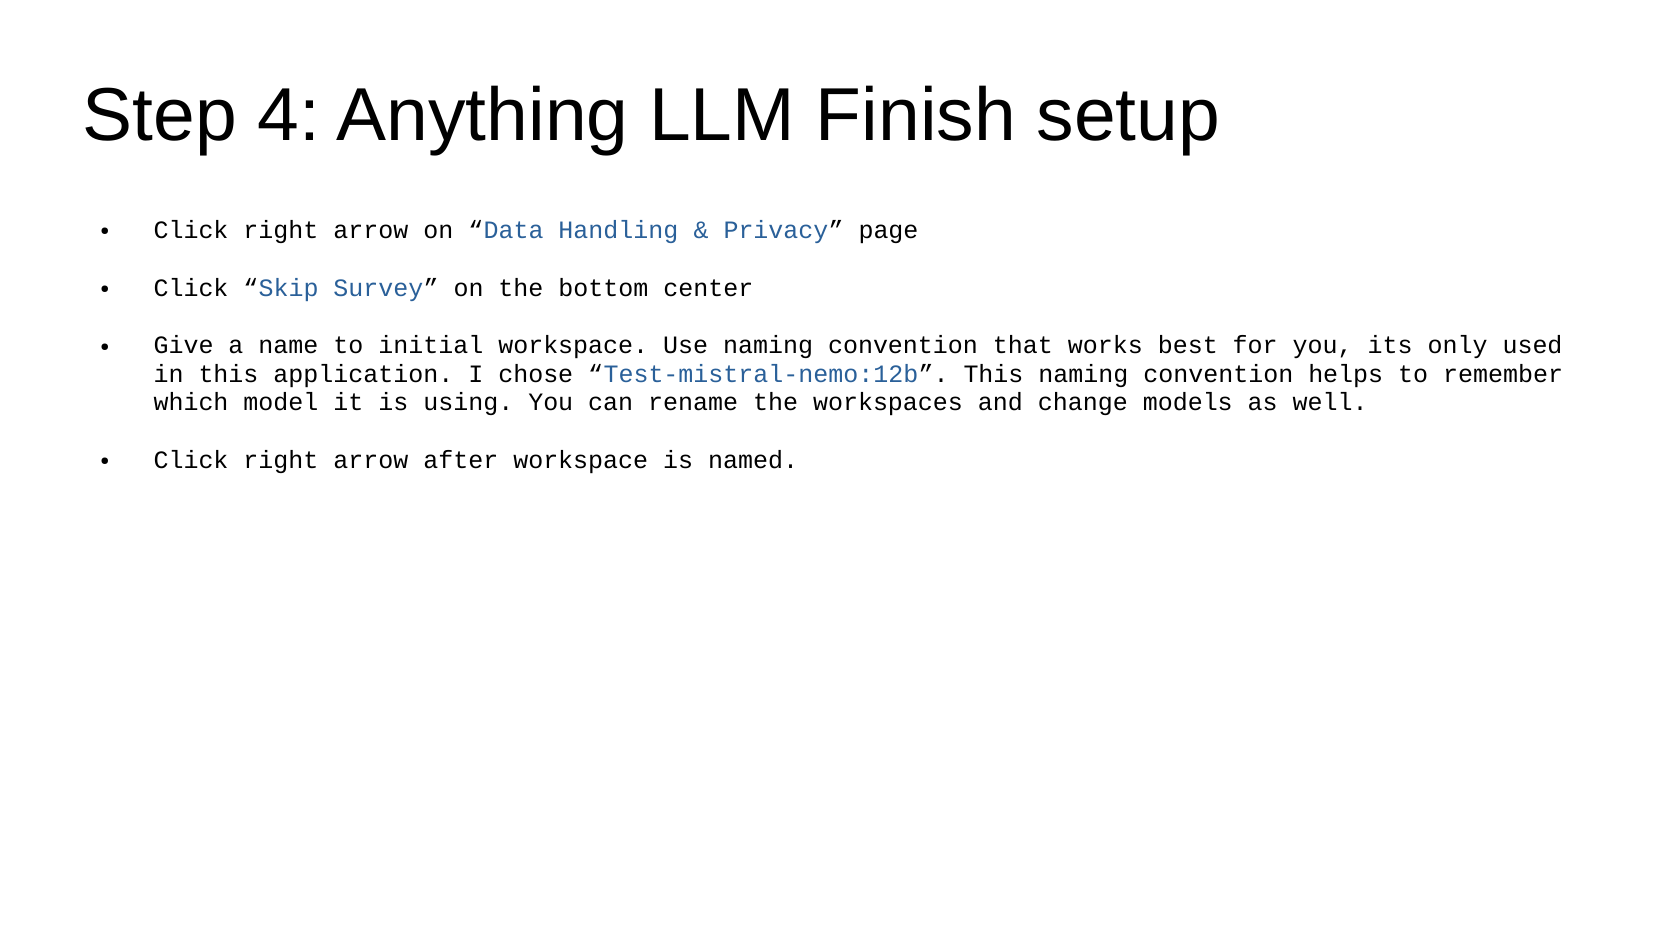

# Step 4: Anything LLM Finish setup
Click right arrow on “Data Handling & Privacy” page
Click “Skip Survey” on the bottom center
Give a name to initial workspace. Use naming convention that works best for you, its only used in this application. I chose “Test-mistral-nemo:12b”. This naming convention helps to remember which model it is using. You can rename the workspaces and change models as well.
Click right arrow after workspace is named.